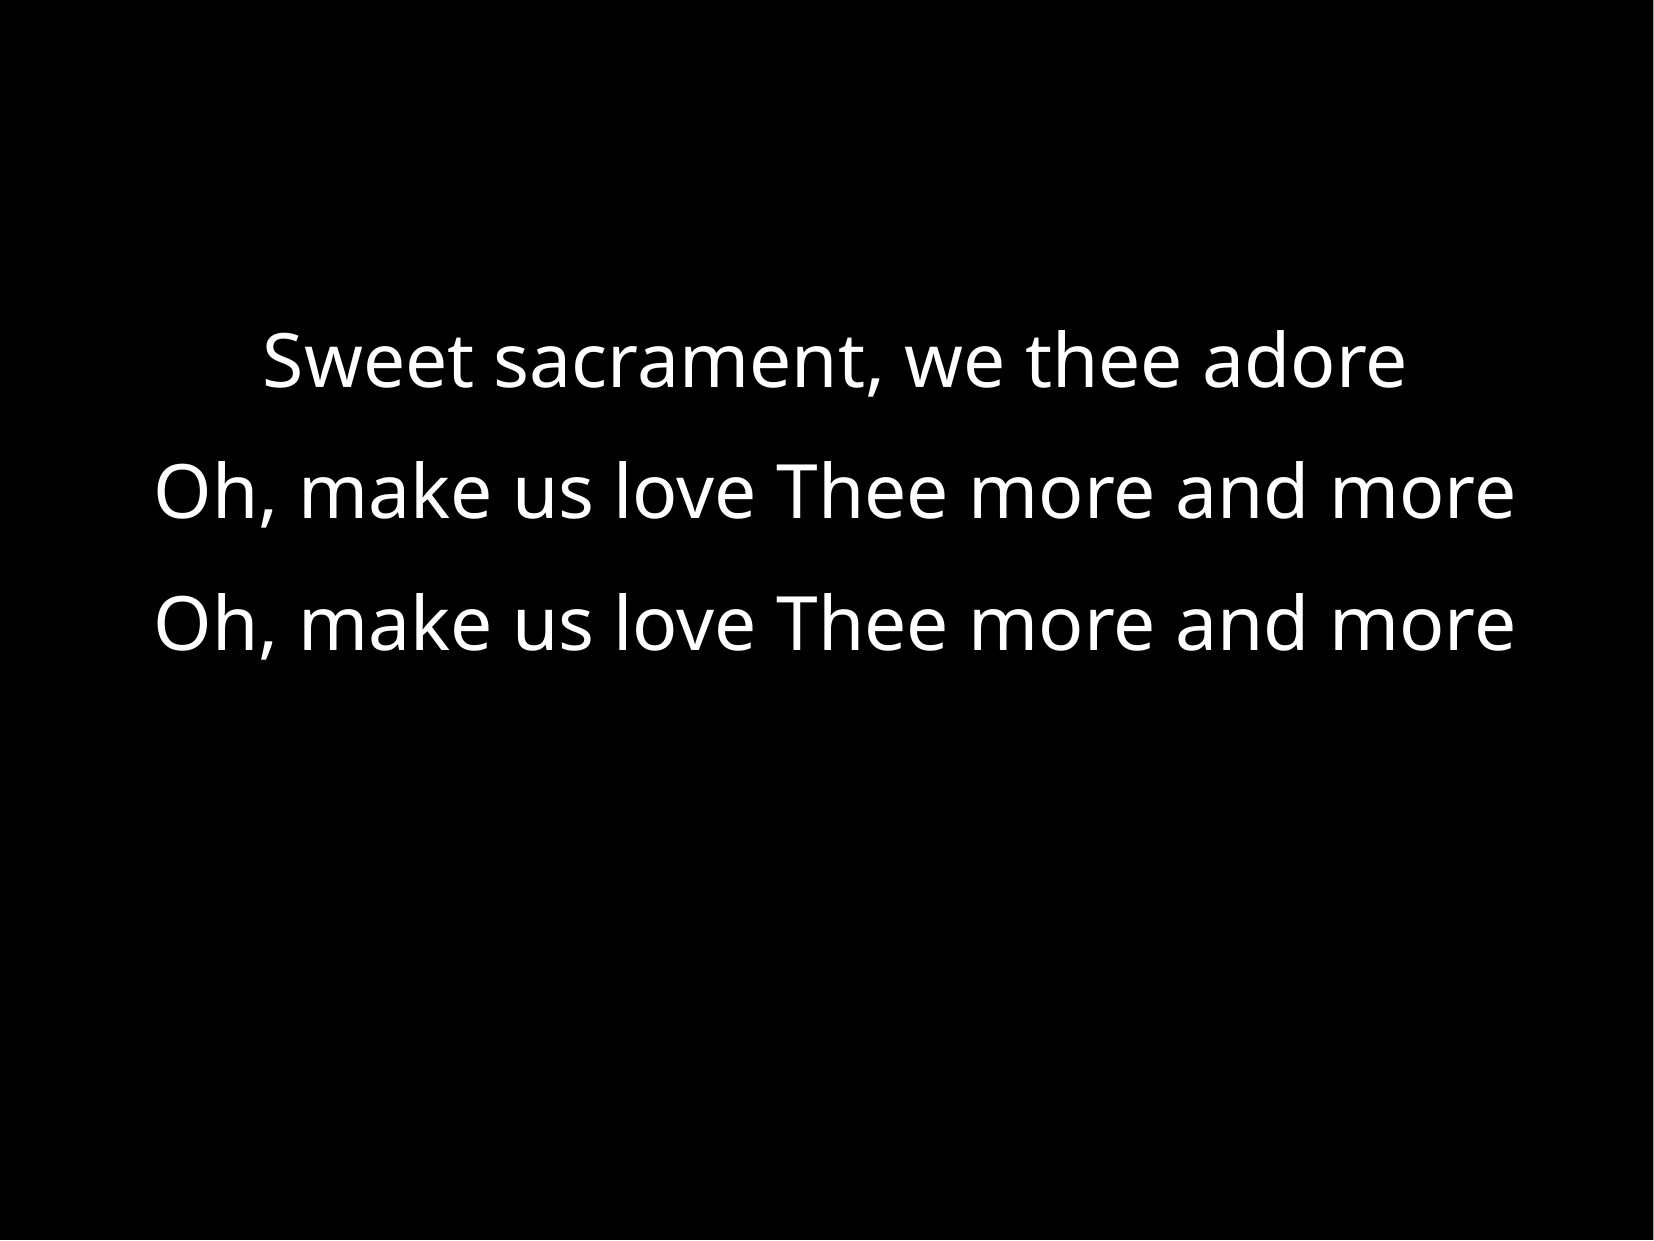

#
Sweet sacrament, we thee adore
Oh, make us love Thee more and more
Oh, make us love Thee more and more